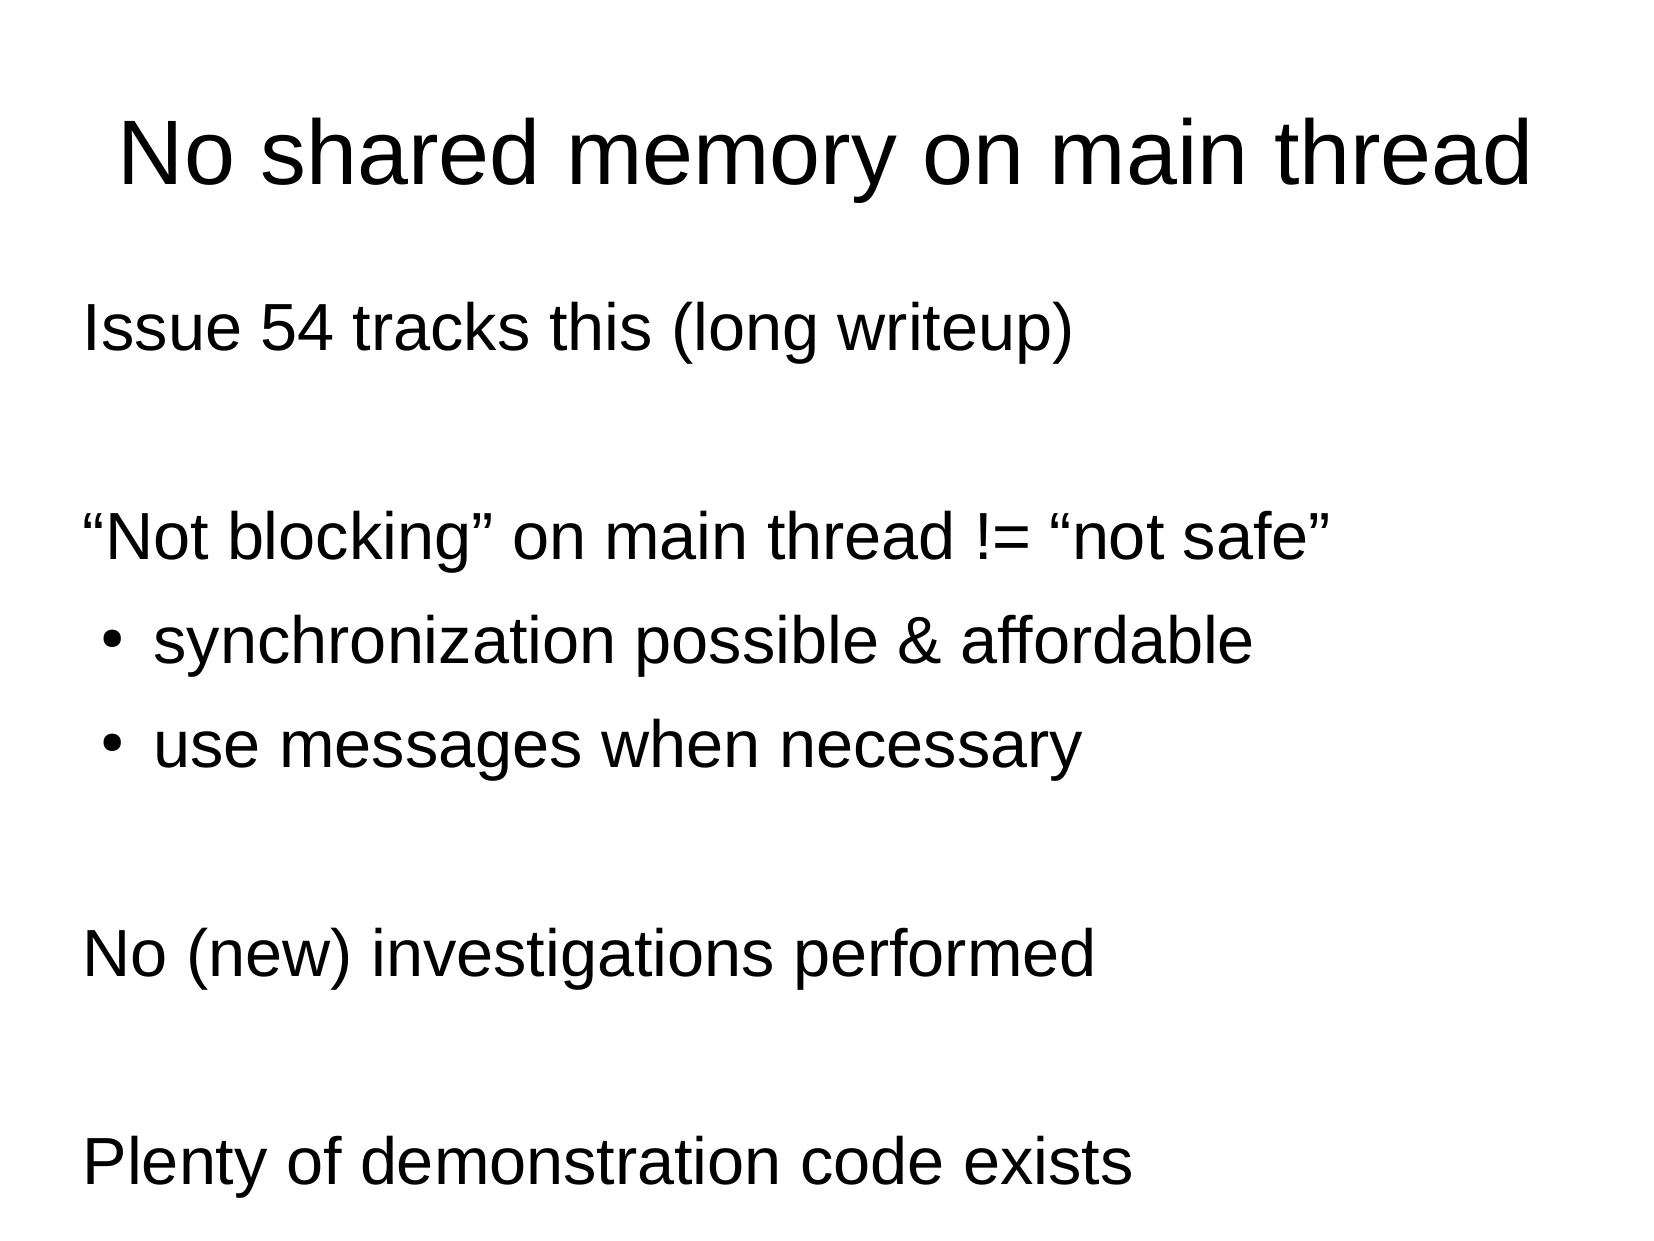

# No shared memory on main thread
Issue 54 tracks this (long writeup)
“Not blocking” on main thread != “not safe”
synchronization possible & affordable
use messages when necessary
No (new) investigations performed
Plenty of demonstration code exists